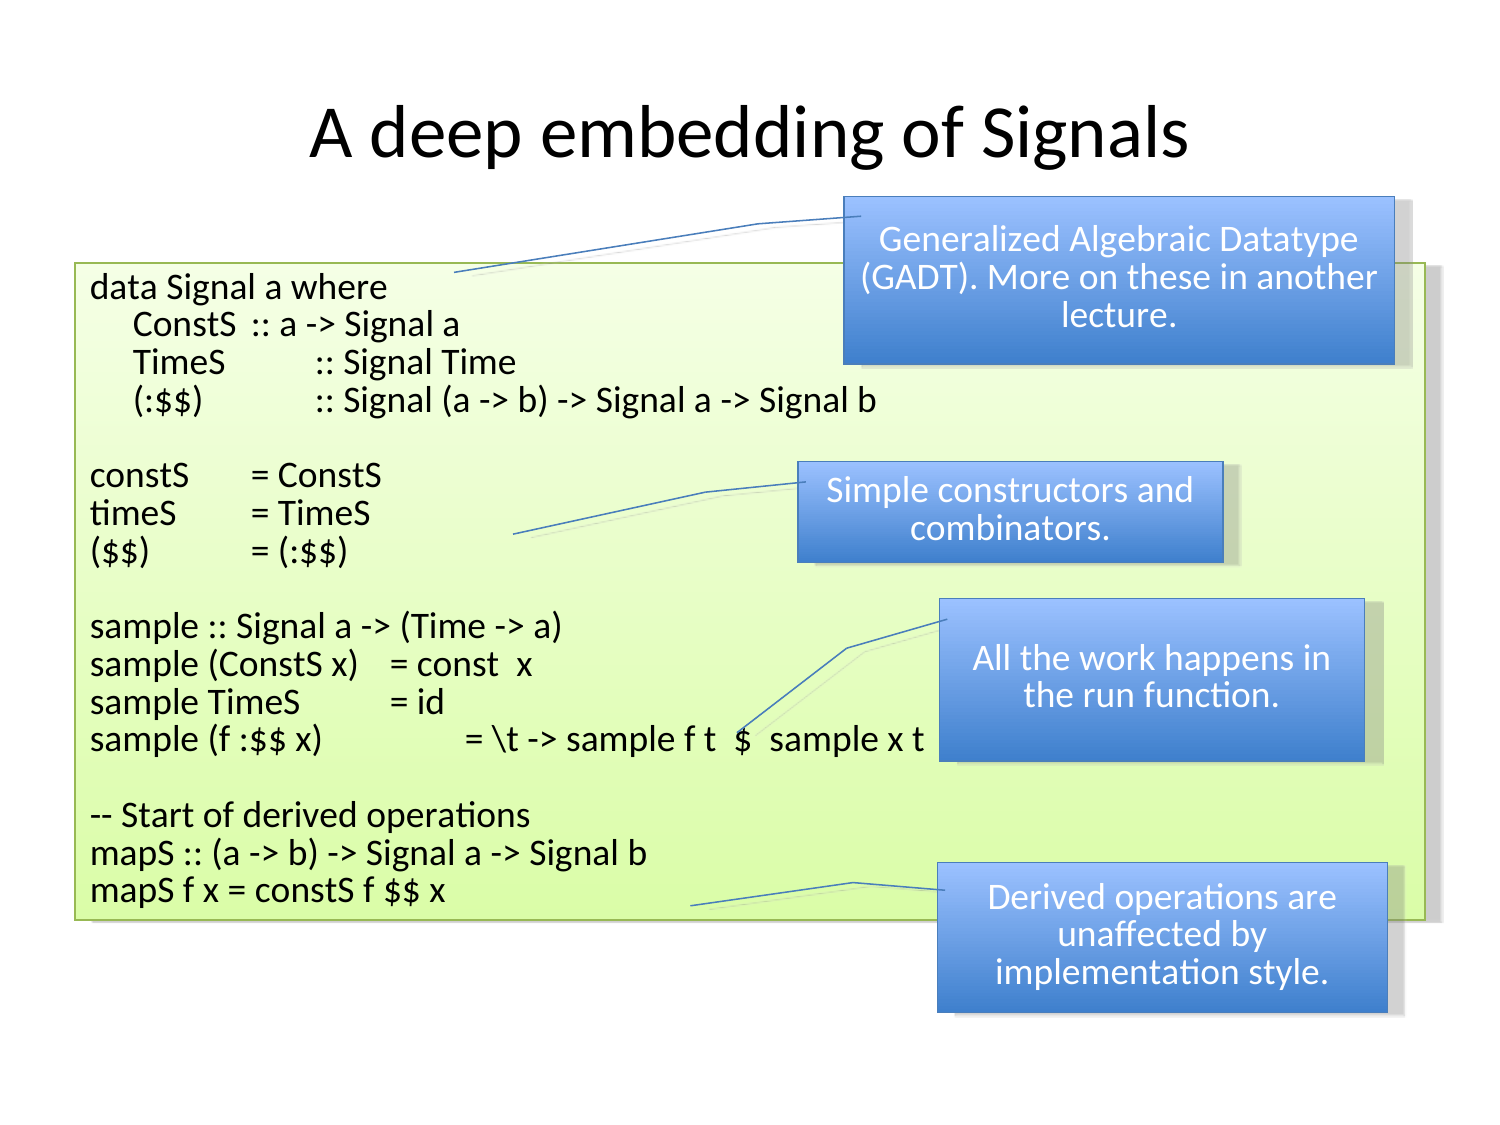

# A deep embedding of Signals
Generalized Algebraic Datatype (GADT). More on these in another lecture.
data Signal a where
	ConstS	:: a -> Signal a
	TimeS		:: Signal Time
	(:$$)		:: Signal (a -> b) -> Signal a -> Signal b
constS	= ConstS
timeS	= TimeS
($$)	= (:$$)
sample :: Signal a -> (Time -> a)
sample (ConstS x)	= const x
sample TimeS		= id
sample (f :$$ x)		= \t -> sample f t $ sample x t
-- Start of derived operations
mapS :: (a -> b) -> Signal a -> Signal b
mapS f x = constS f $$ x
Simple constructors and combinators.
All the work happens in the run function.
Derived operations are unaffected by implementation style.